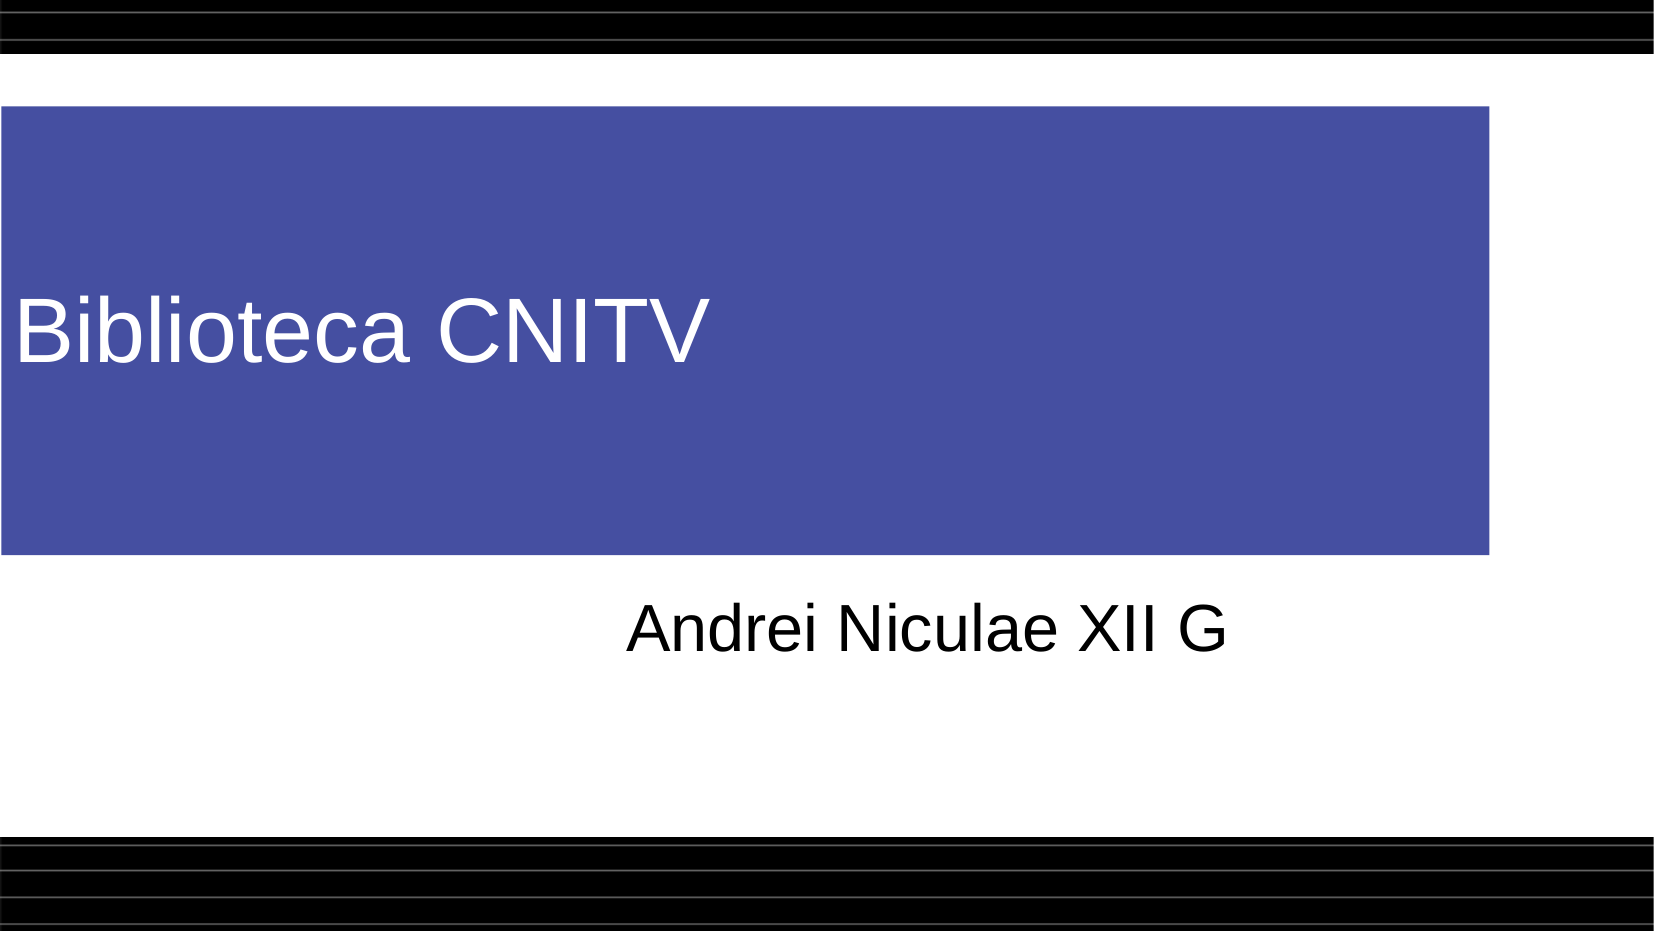

# Biblioteca CNITV
Andrei Niculae XII G